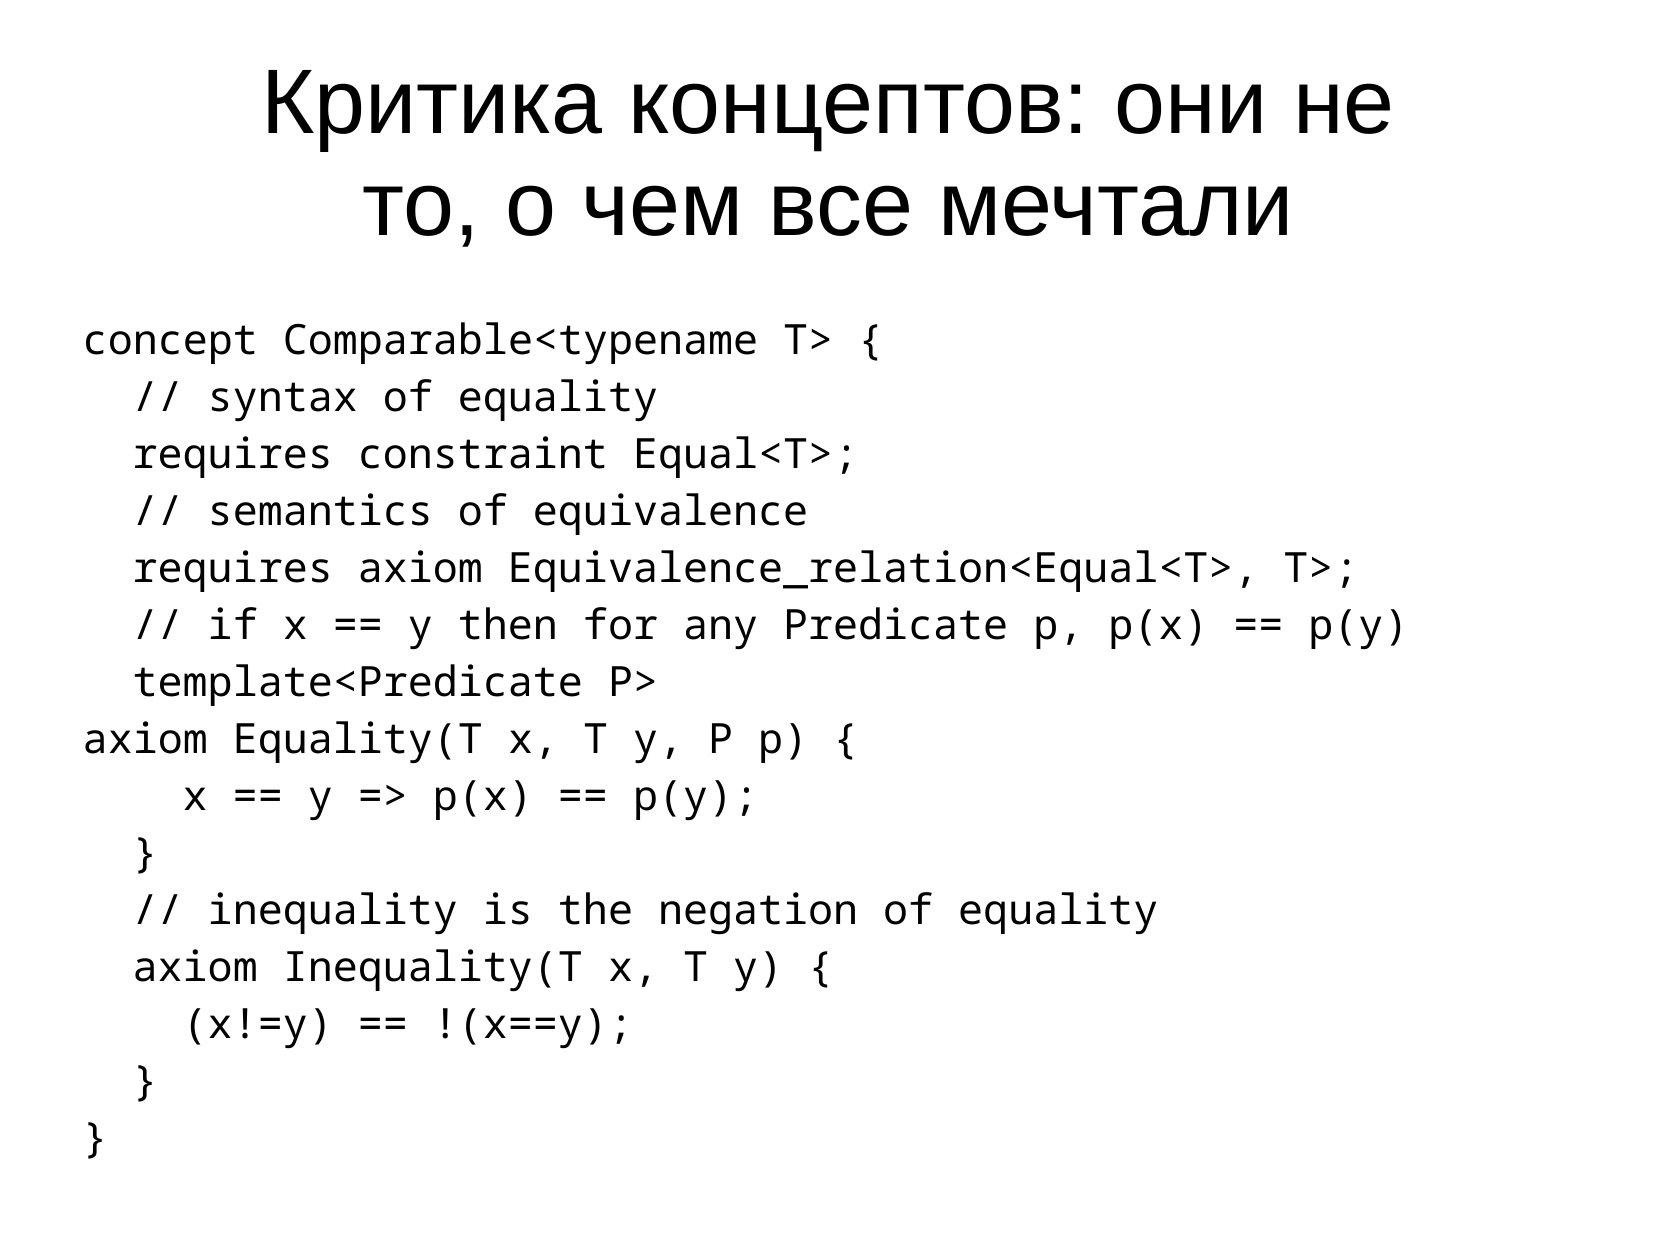

# Критика концептов: они не то, о чем все мечтали
concept Comparable<typename T> {
 // syntax of equality
 requires constraint Equal<T>;
 // semantics of equivalence
 requires axiom Equivalence_relation<Equal<T>, T>;
 // if x == y then for any Predicate p, p(x) == p(y)
 template<Predicate P>
axiom Equality(T x, T y, P p) {
 x == y => p(x) == p(y);
 }
 // inequality is the negation of equality
 axiom Inequality(T x, T y) {
 (x!=y) == !(x==y);
 }
}